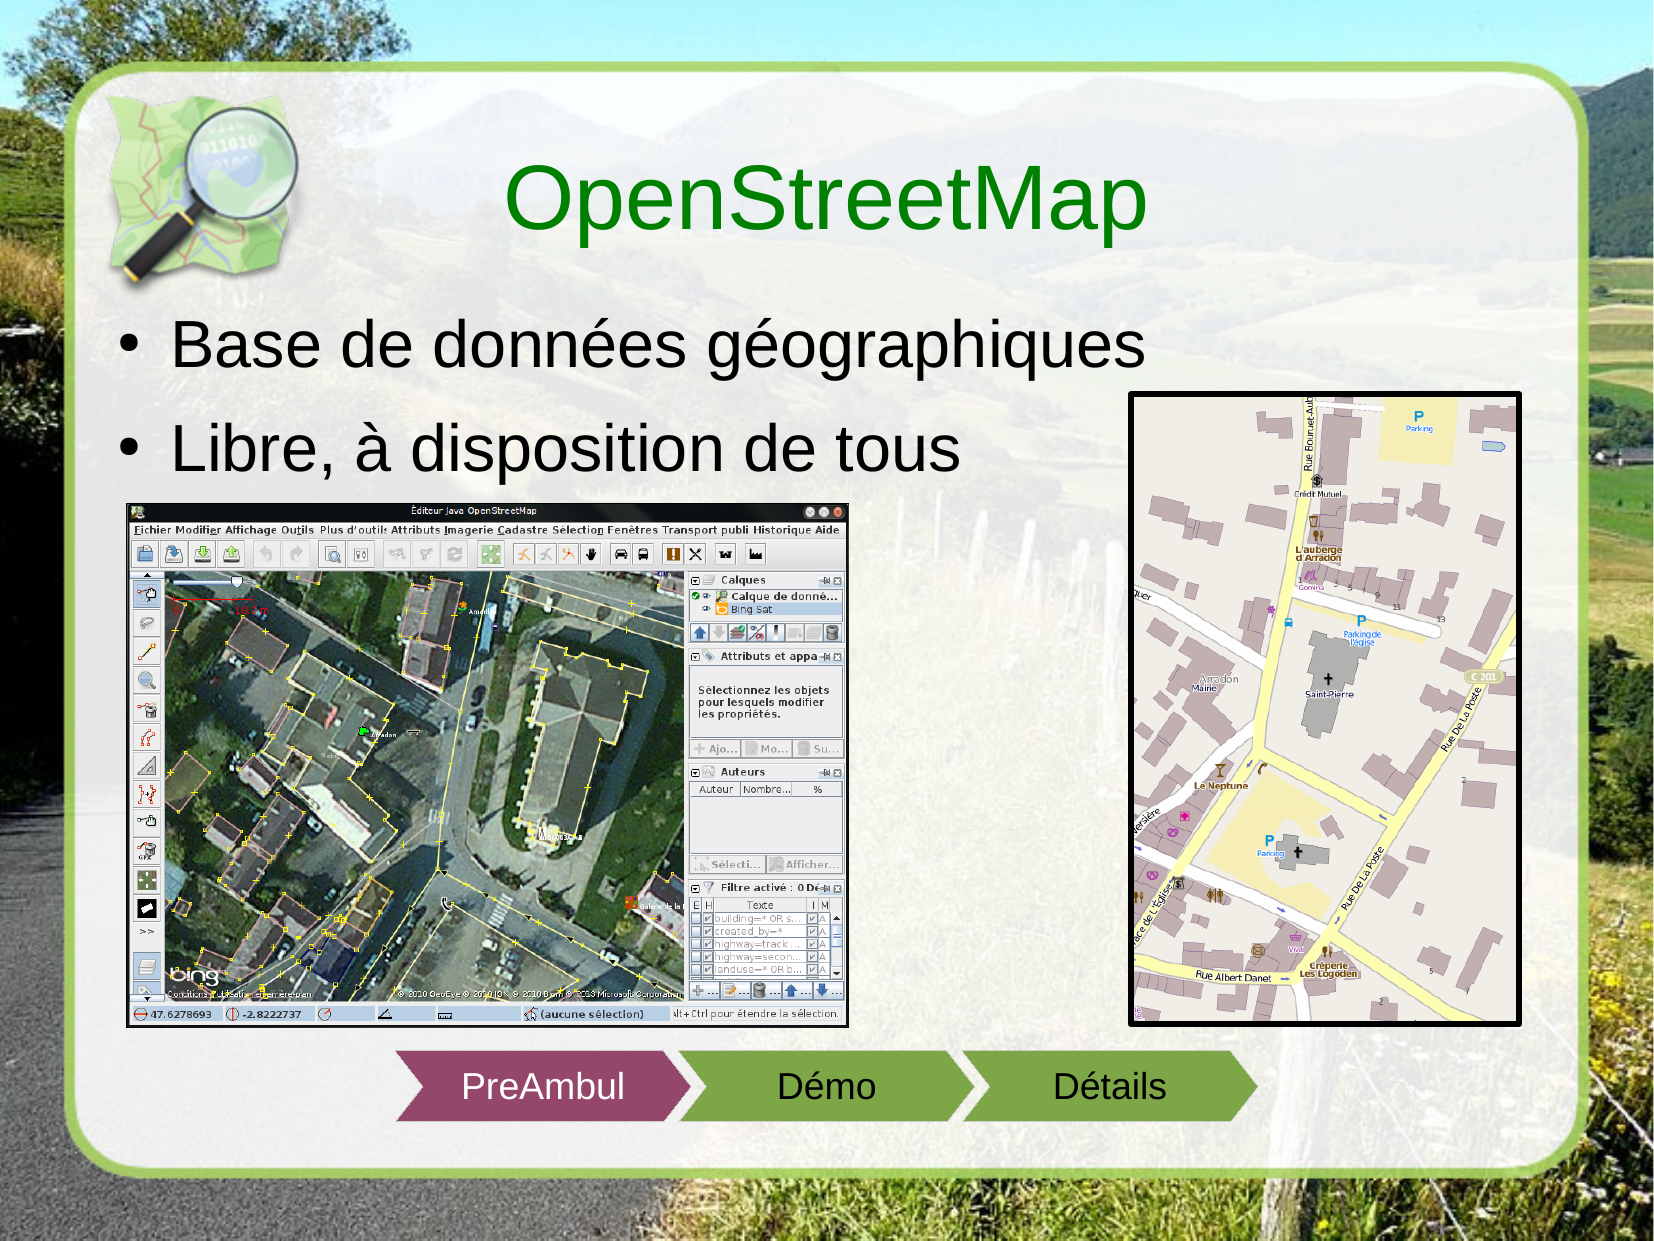

# OpenStreetMap
Base de données géographiques
Libre, à disposition de tous
PreAmbul
Démo
Détails